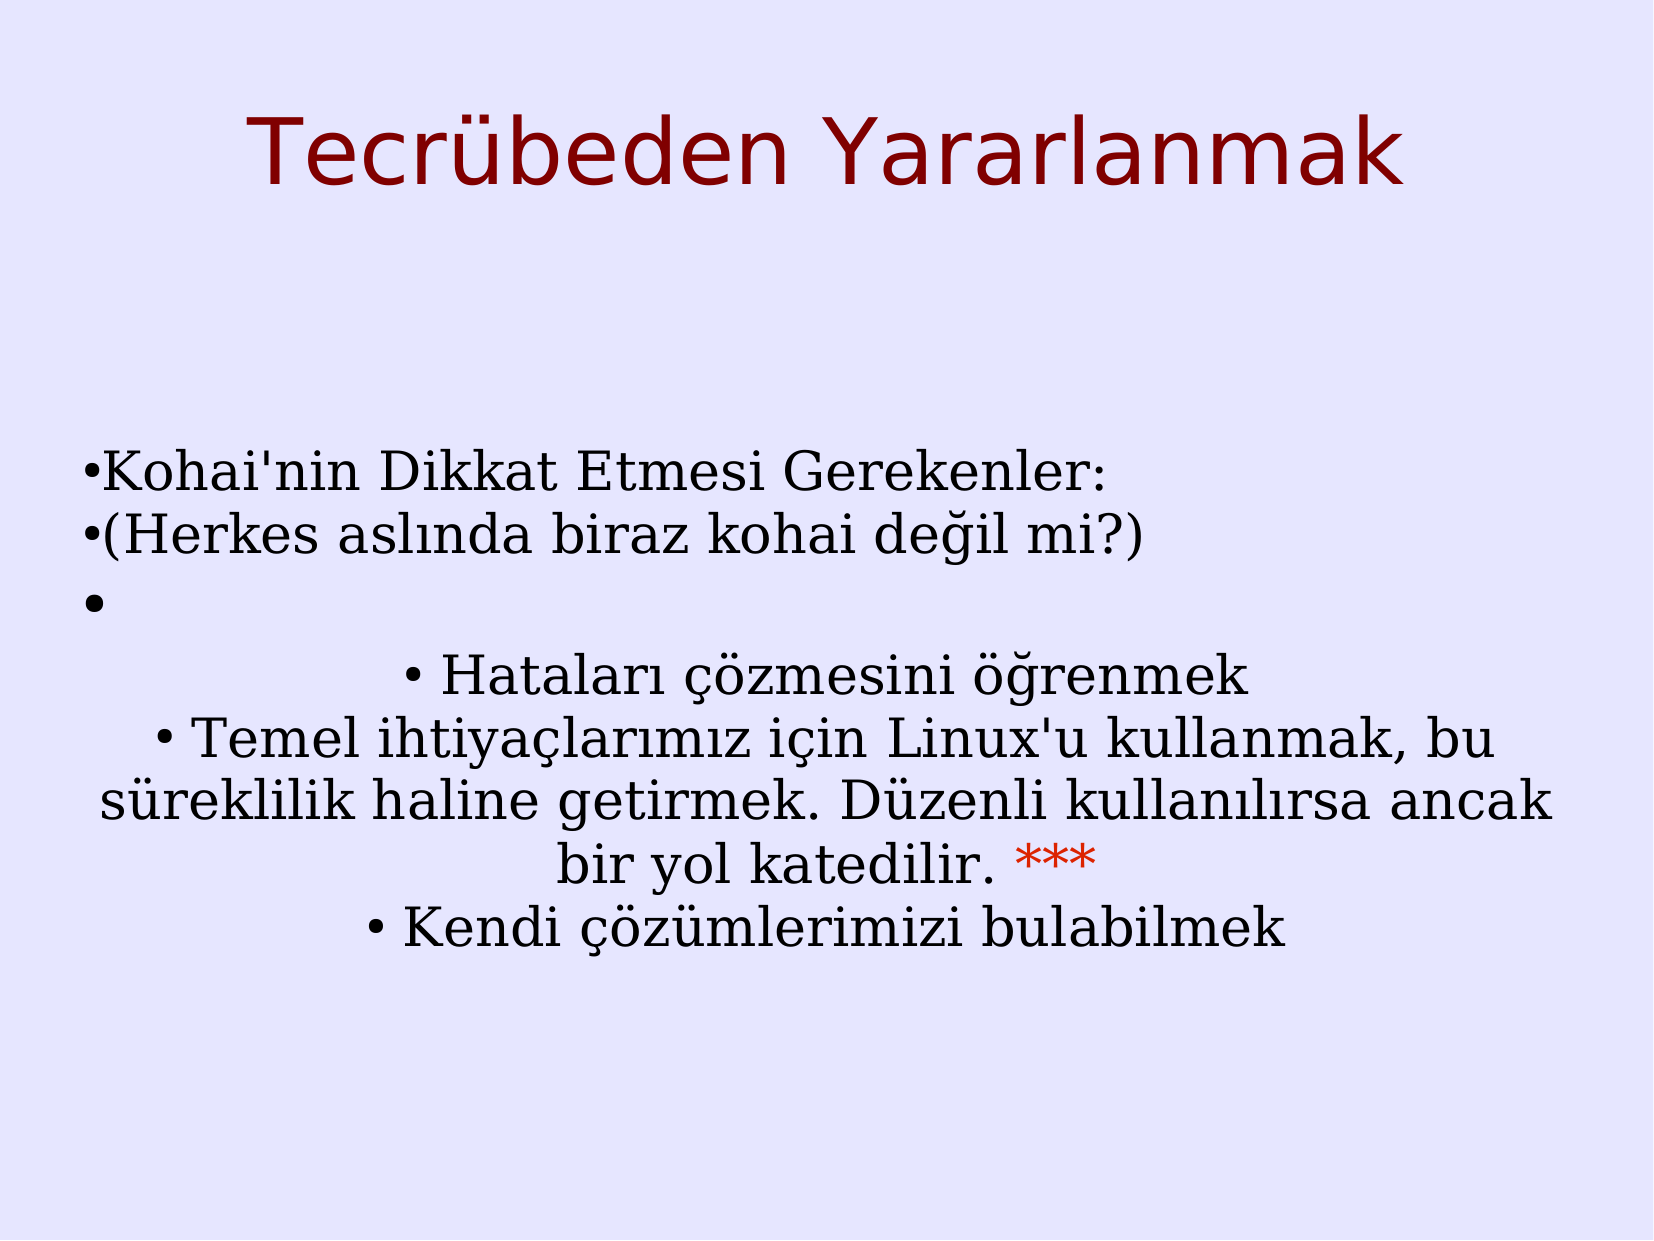

# Tecrübeden Yararlanmak
Kohai'nin Dikkat Etmesi Gerekenler:
(Herkes aslında biraz kohai değil mi?)
 Hataları çözmesini öğrenmek
 Temel ihtiyaçlarımız için Linux'u kullanmak, bu süreklilik haline getirmek. Düzenli kullanılırsa ancak bir yol katedilir. ***
 Kendi çözümlerimizi bulabilmek